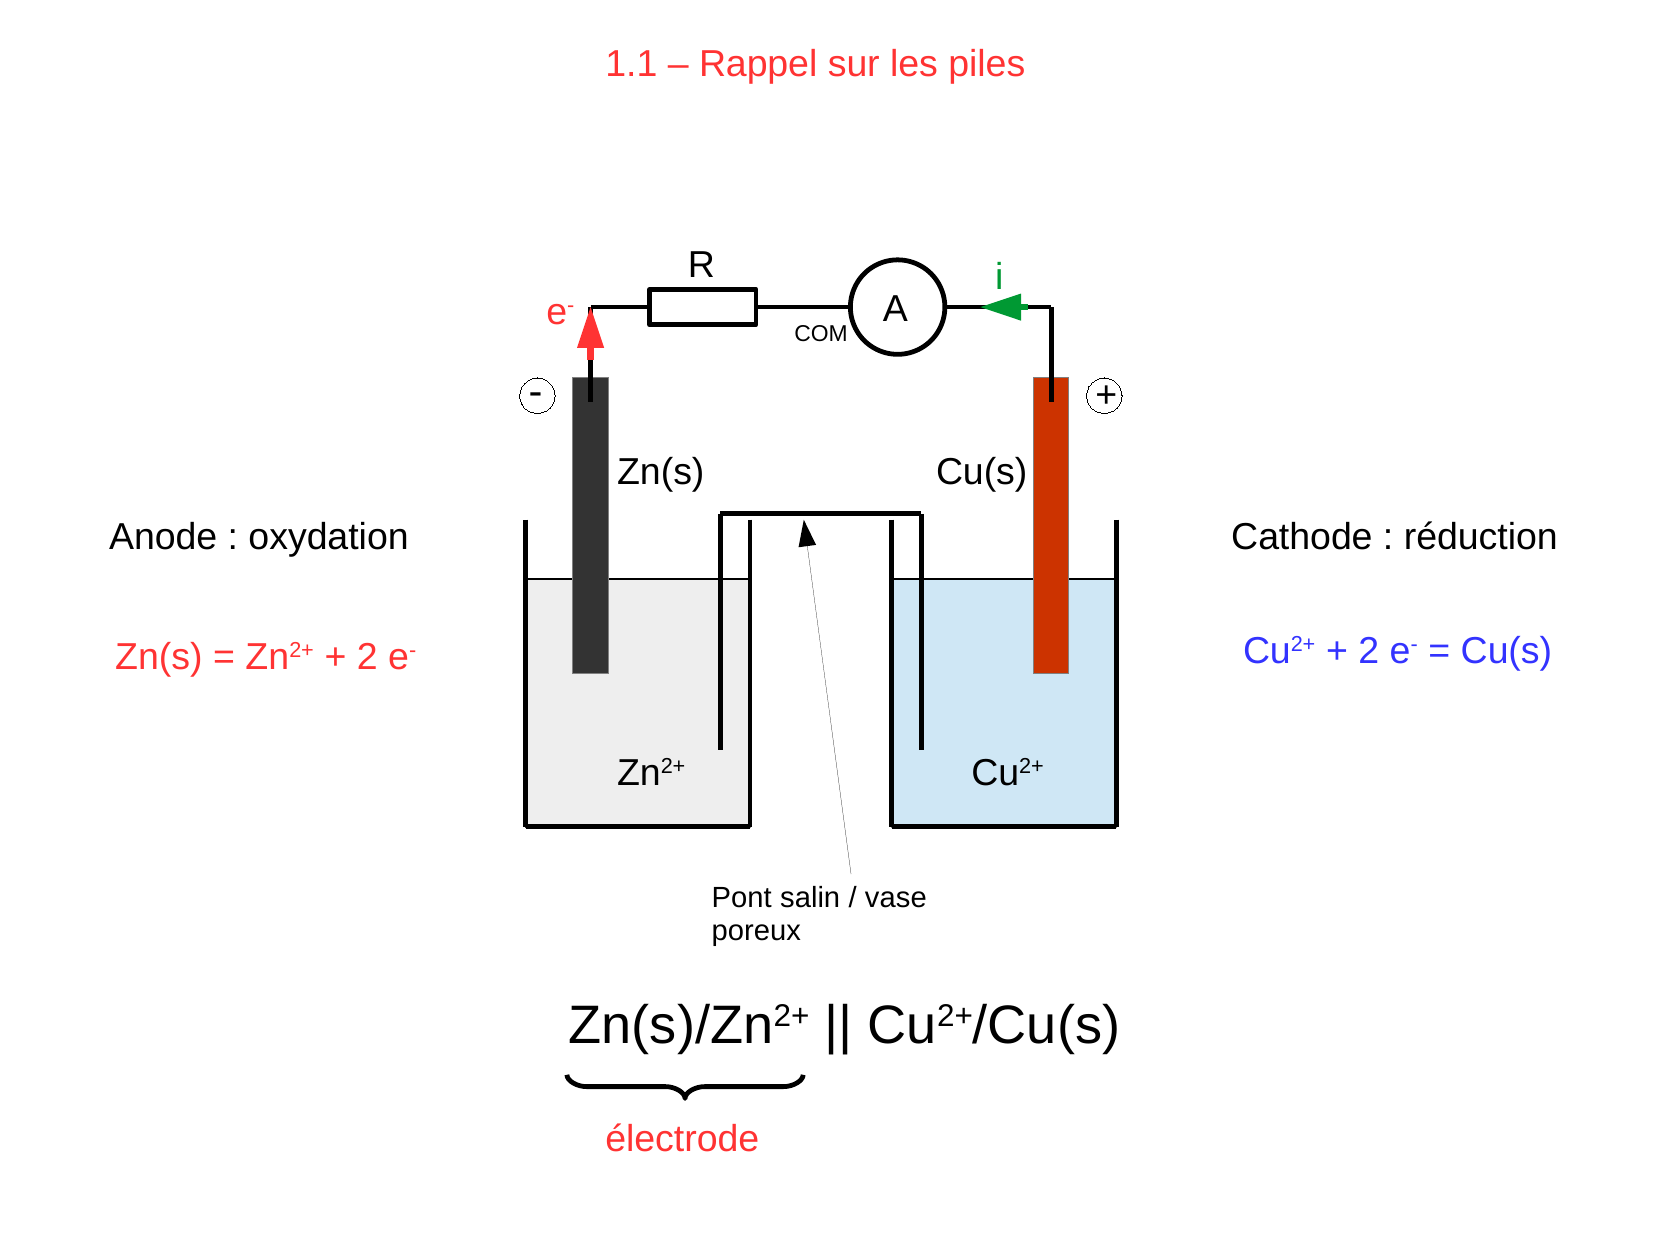

1.1 – Rappel sur les piles
R
i
A
e-
COM
-
+
Zn(s)
Cu(s)
Cathode : réduction
Anode : oxydation
Cu2+ + 2 e- = Cu(s)
Zn(s) = Zn2+ + 2 e-
Zn2+
Cu2+
Pont salin / vase poreux
Zn(s)/Zn2+ || Cu2+/Cu(s)
électrode